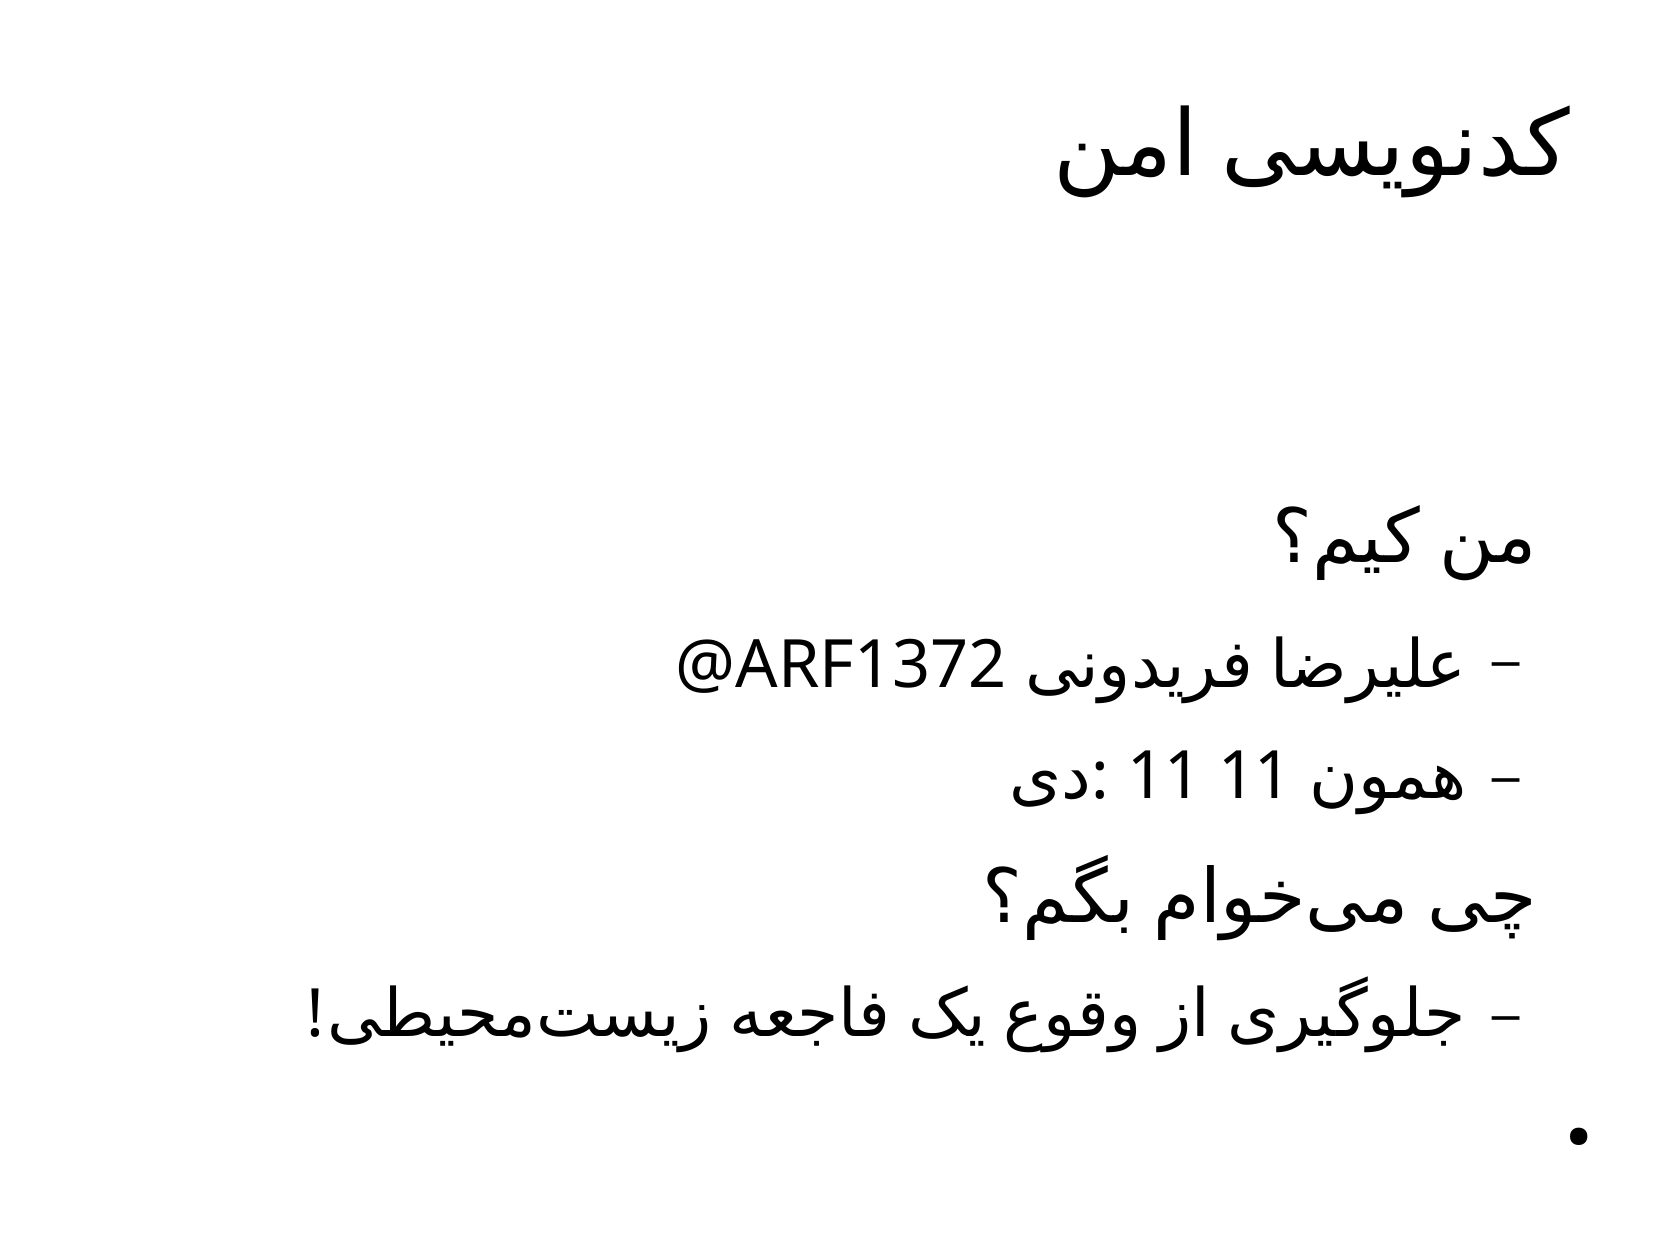

# کدنویسی امن
من کیم؟
علیرضا فریدونی ARF1372@
همون 11 11 :دی
چی می‌خوام بگم؟
جلوگیری از وقوع یک فاجعه زیست‌محیطی!